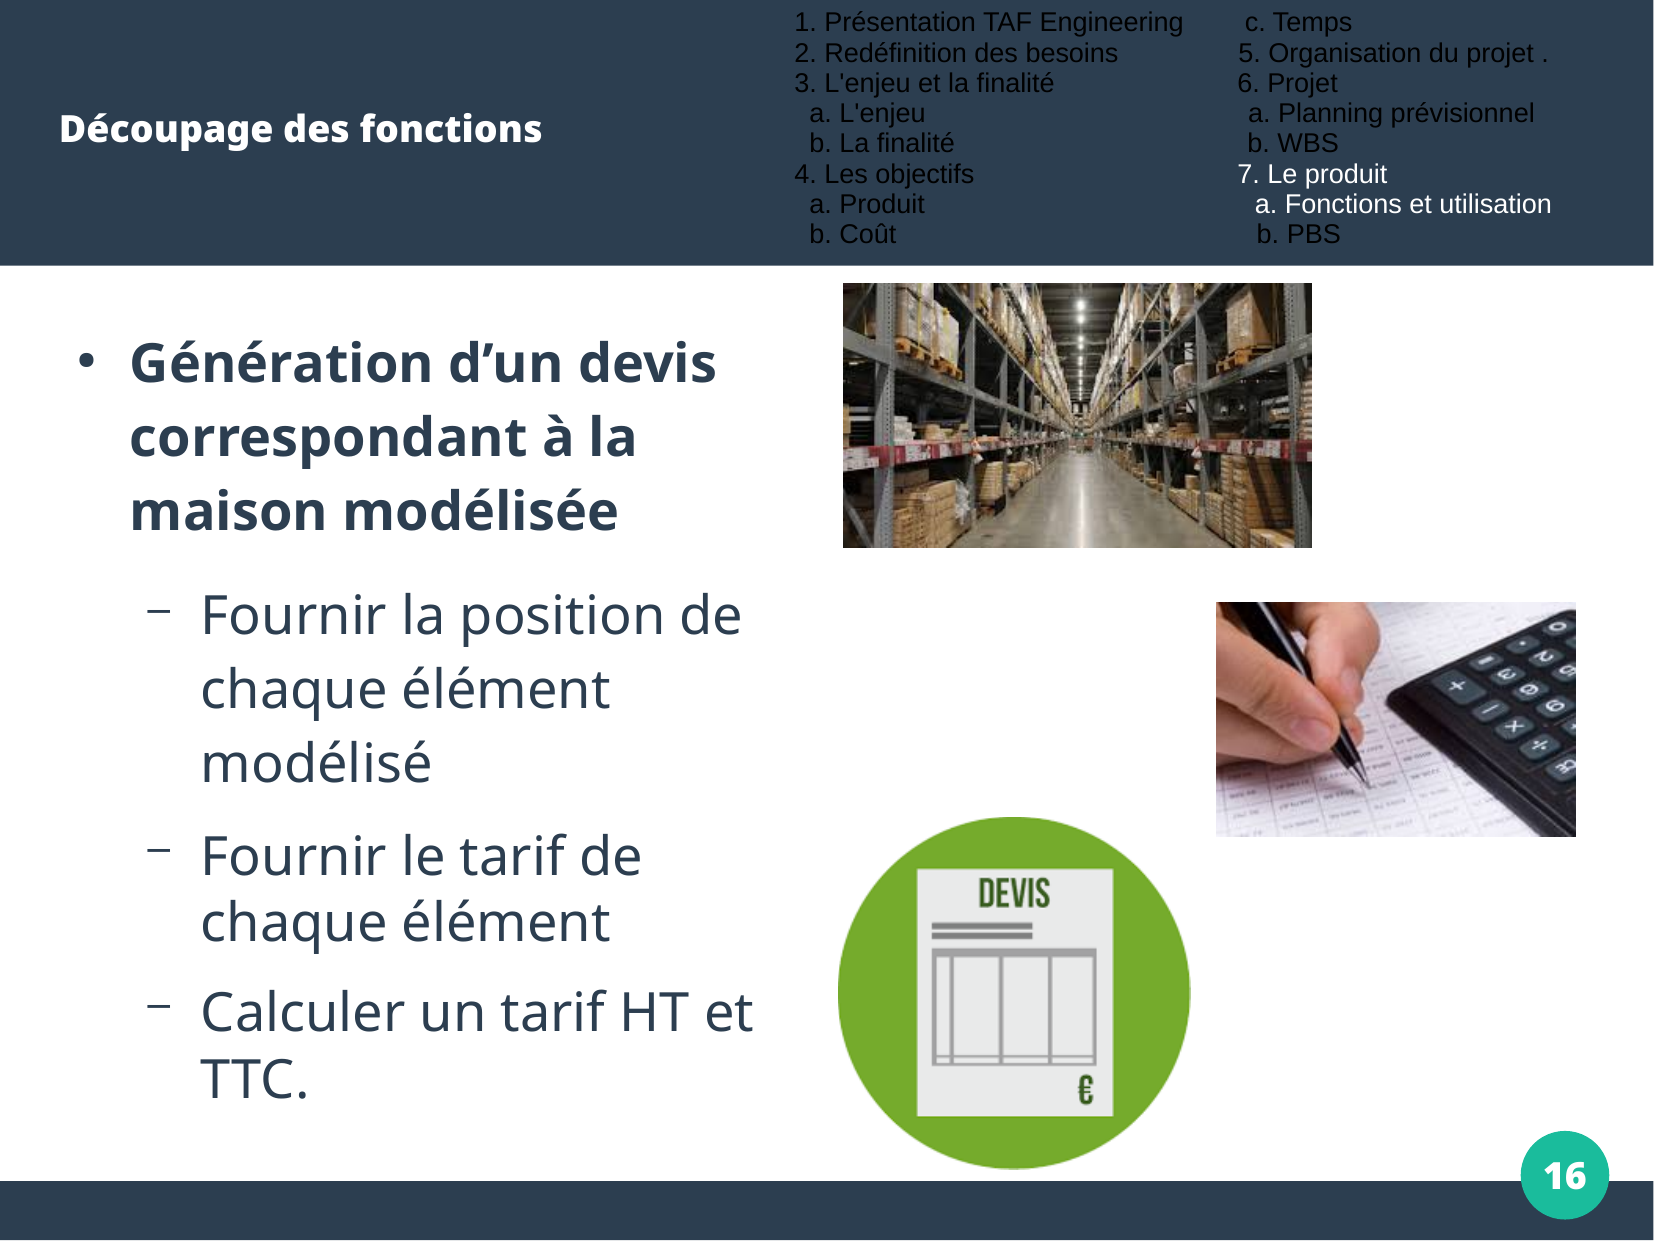

1. Présentation TAF Engineering	 c. Temps
2. Redéfinition des besoins 5. Organisation du projet .
3. L'enjeu et la finalité 	6. Projet
 a. L'enjeu a. Planning prévisionnel
 b. La finalité b. WBS
4. Les objectifs 				7. Le produit
 a. Produit a. Fonctions et utilisation b. Coût b. PBS
# Découpage des fonctions
Génération d’un devis correspondant à la maison modélisée
Fournir la position de chaque élément modélisé
Fournir le tarif de chaque élément
Calculer un tarif HT et TTC.
16